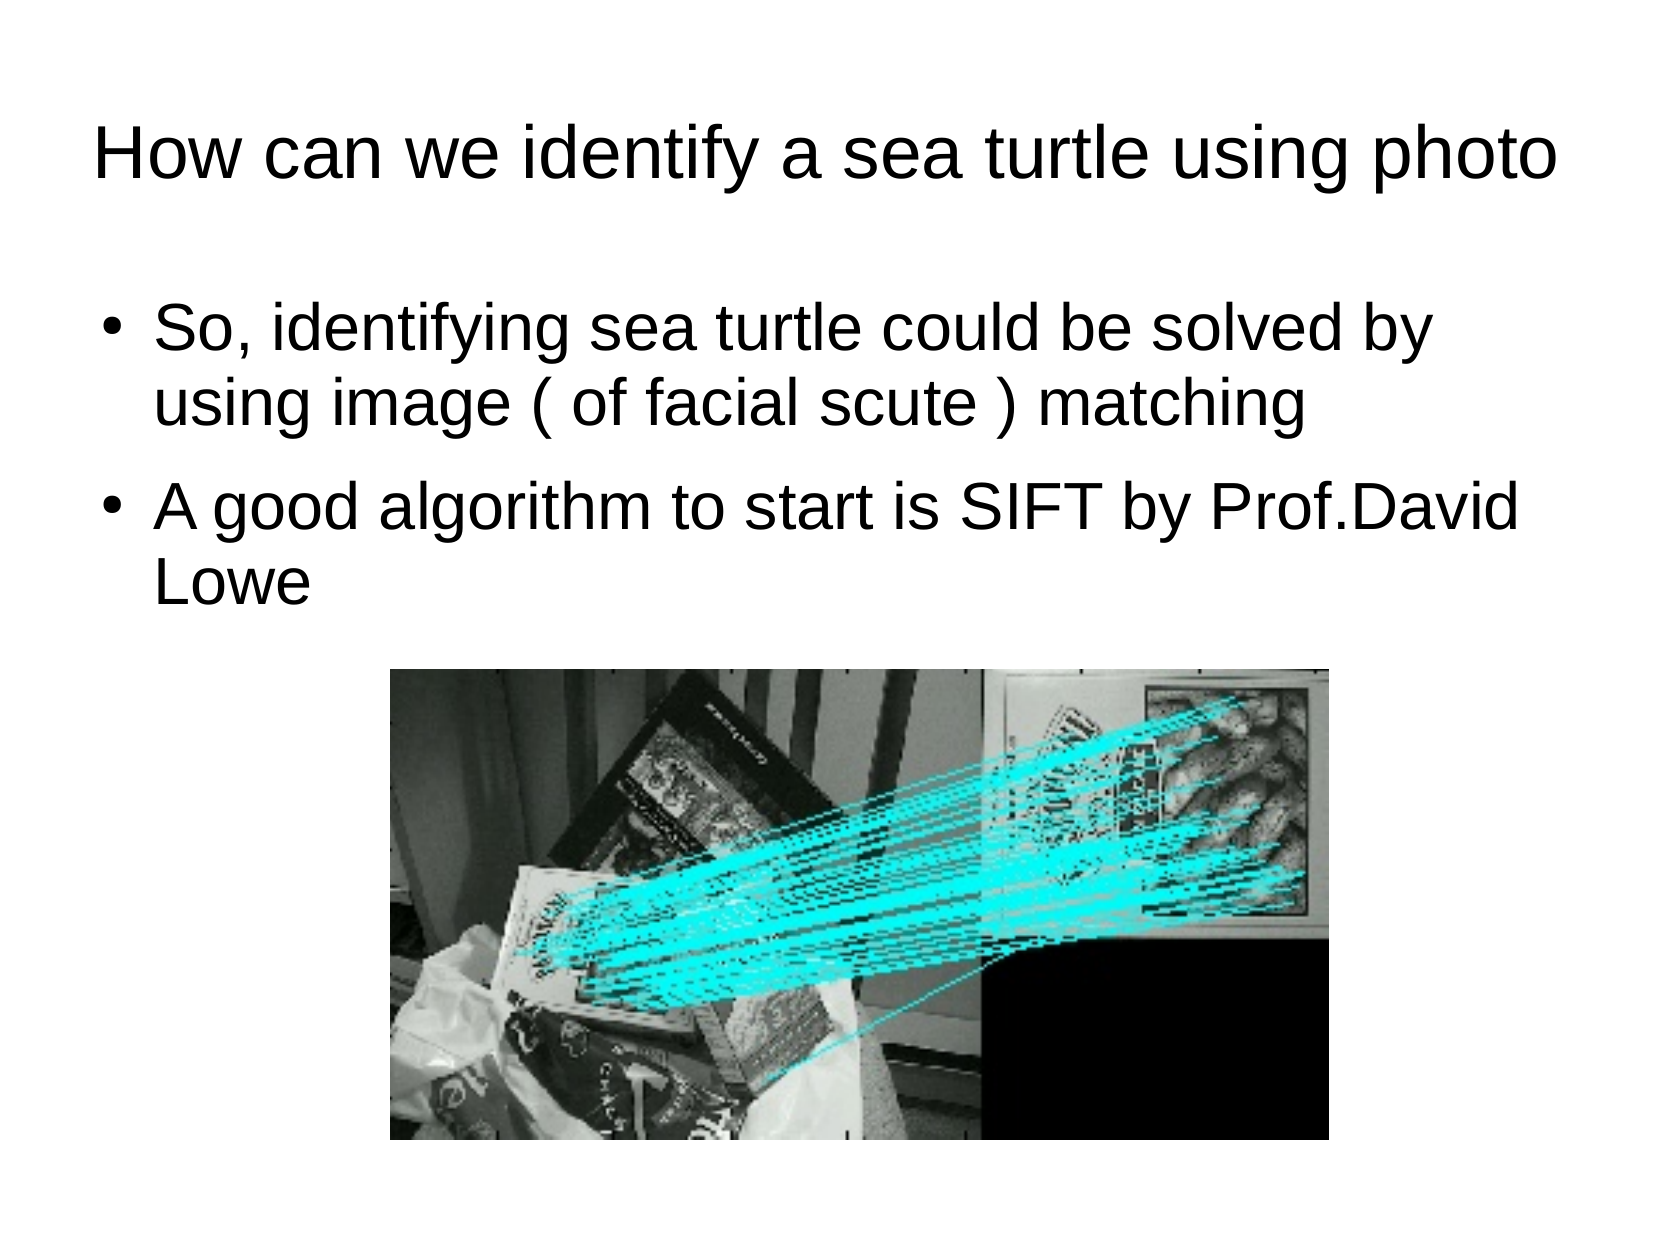

# How can we identify a sea turtle using photo
So, identifying sea turtle could be solved by using image ( of facial scute ) matching
A good algorithm to start is SIFT by Prof.David Lowe